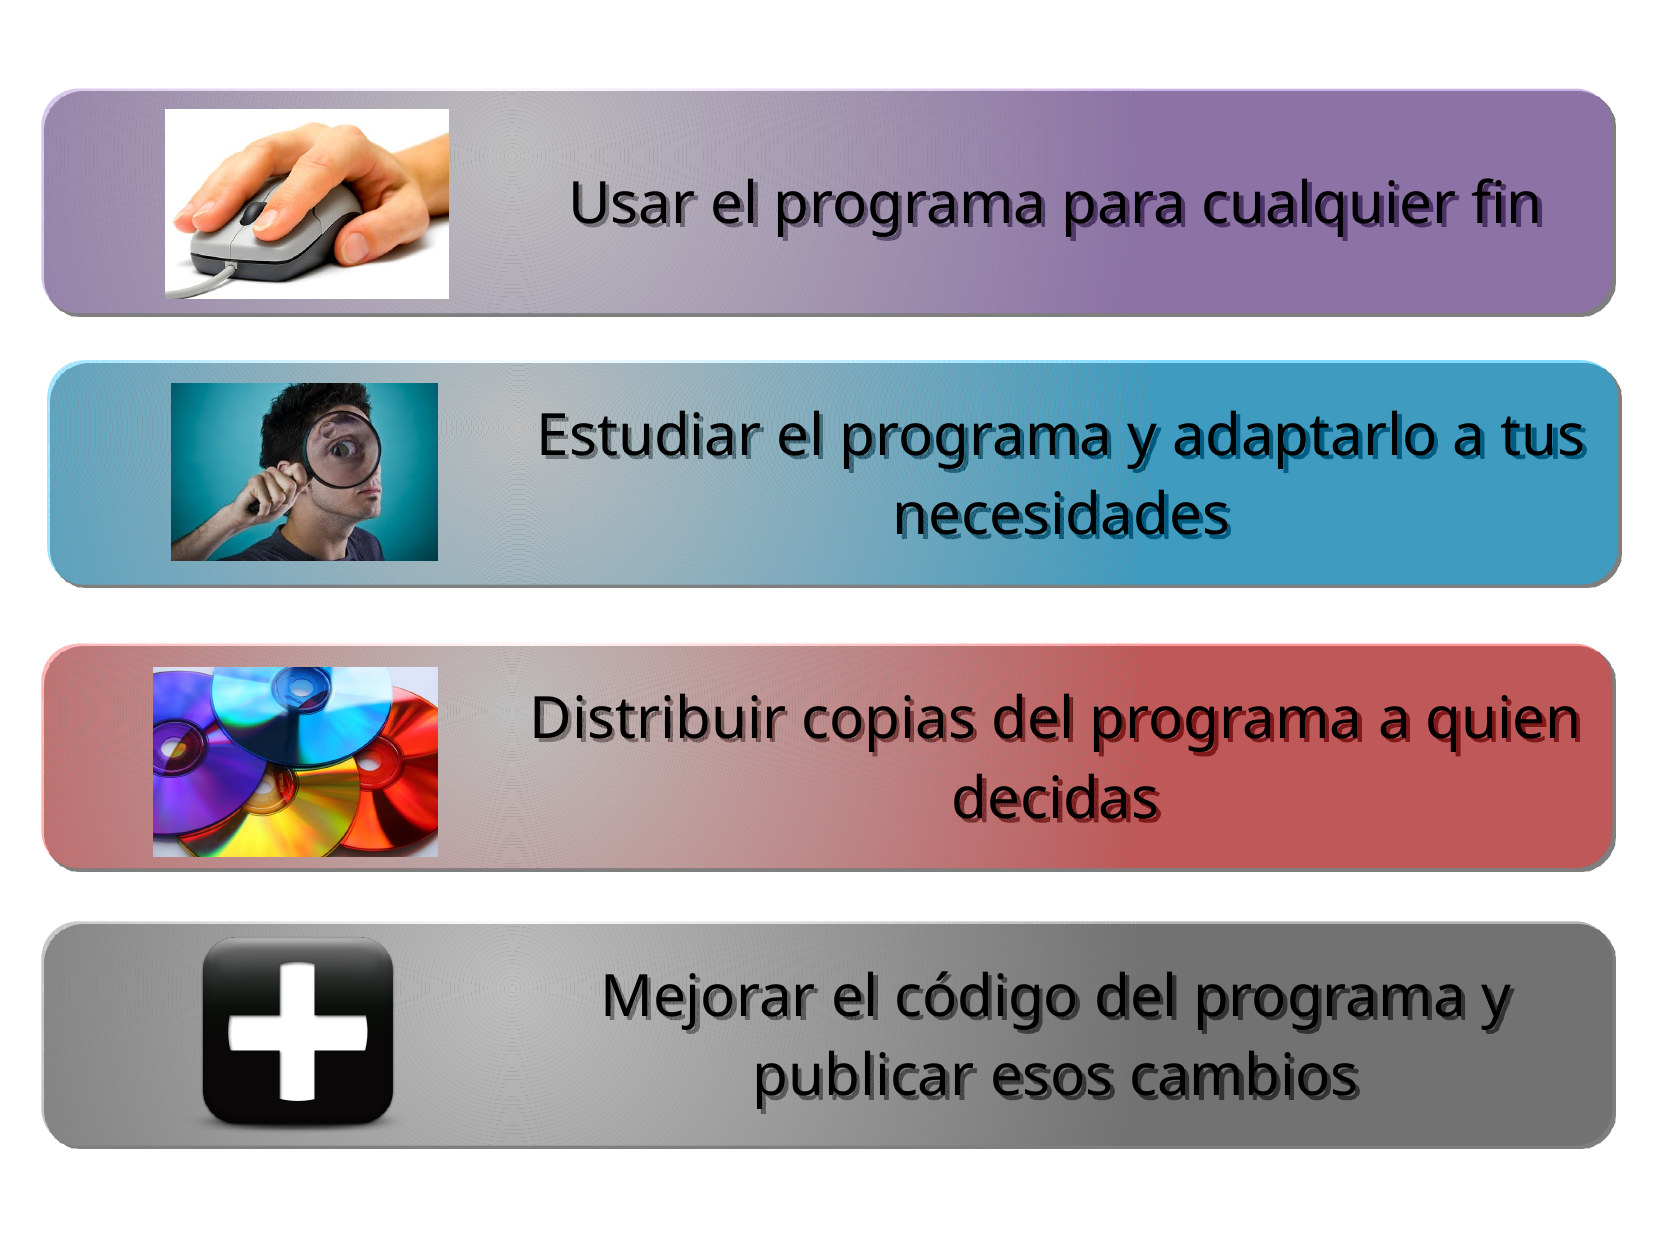

Usar el programa para cualquier fin
Estudiar el programa y adaptarlo a tus necesidades
Distribuir copias del programa a quien decidas
Mejorar el código del programa y publicar esos cambios